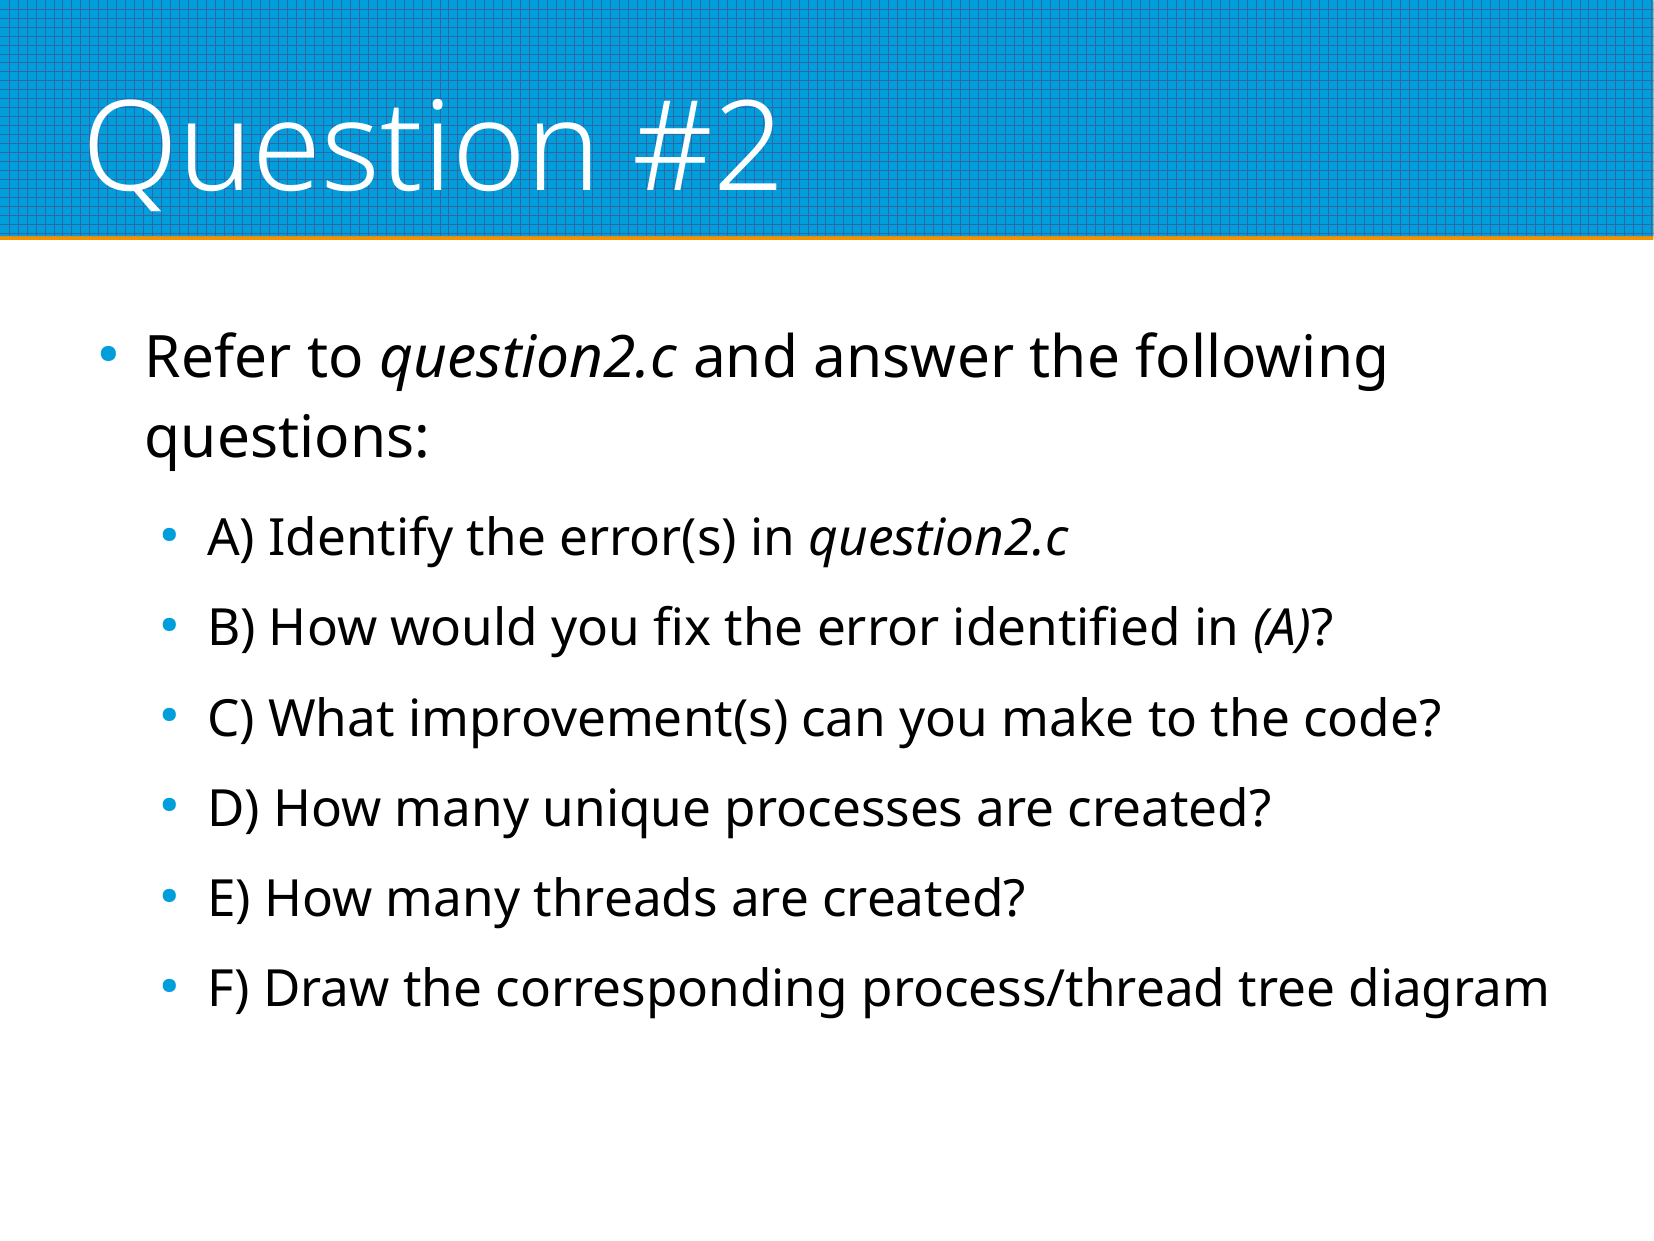

# Question #2
Refer to question2.c and answer the following questions:
A) Identify the error(s) in question2.c
B) How would you fix the error identified in (A)?
C) What improvement(s) can you make to the code?
D) How many unique processes are created?
E) How many threads are created?
F) Draw the corresponding process/thread tree diagram